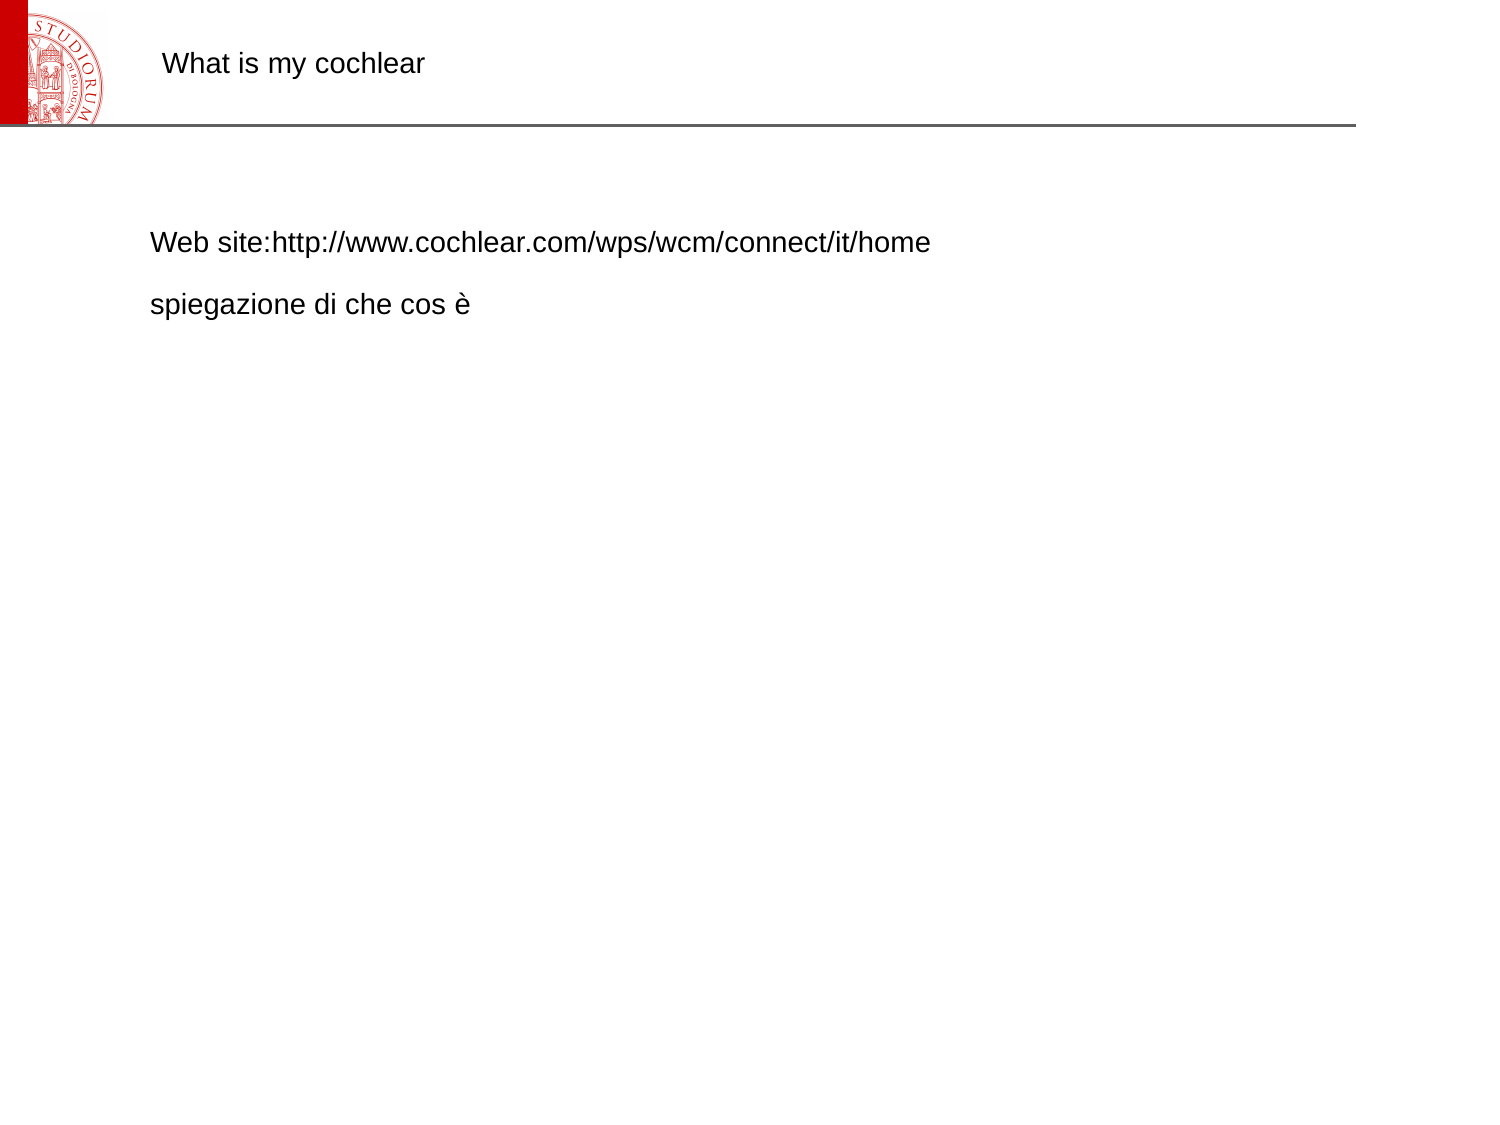

What is my cochlear
Web site:http://www.cochlear.com/wps/wcm/connect/it/home
spiegazione di che cos è
#